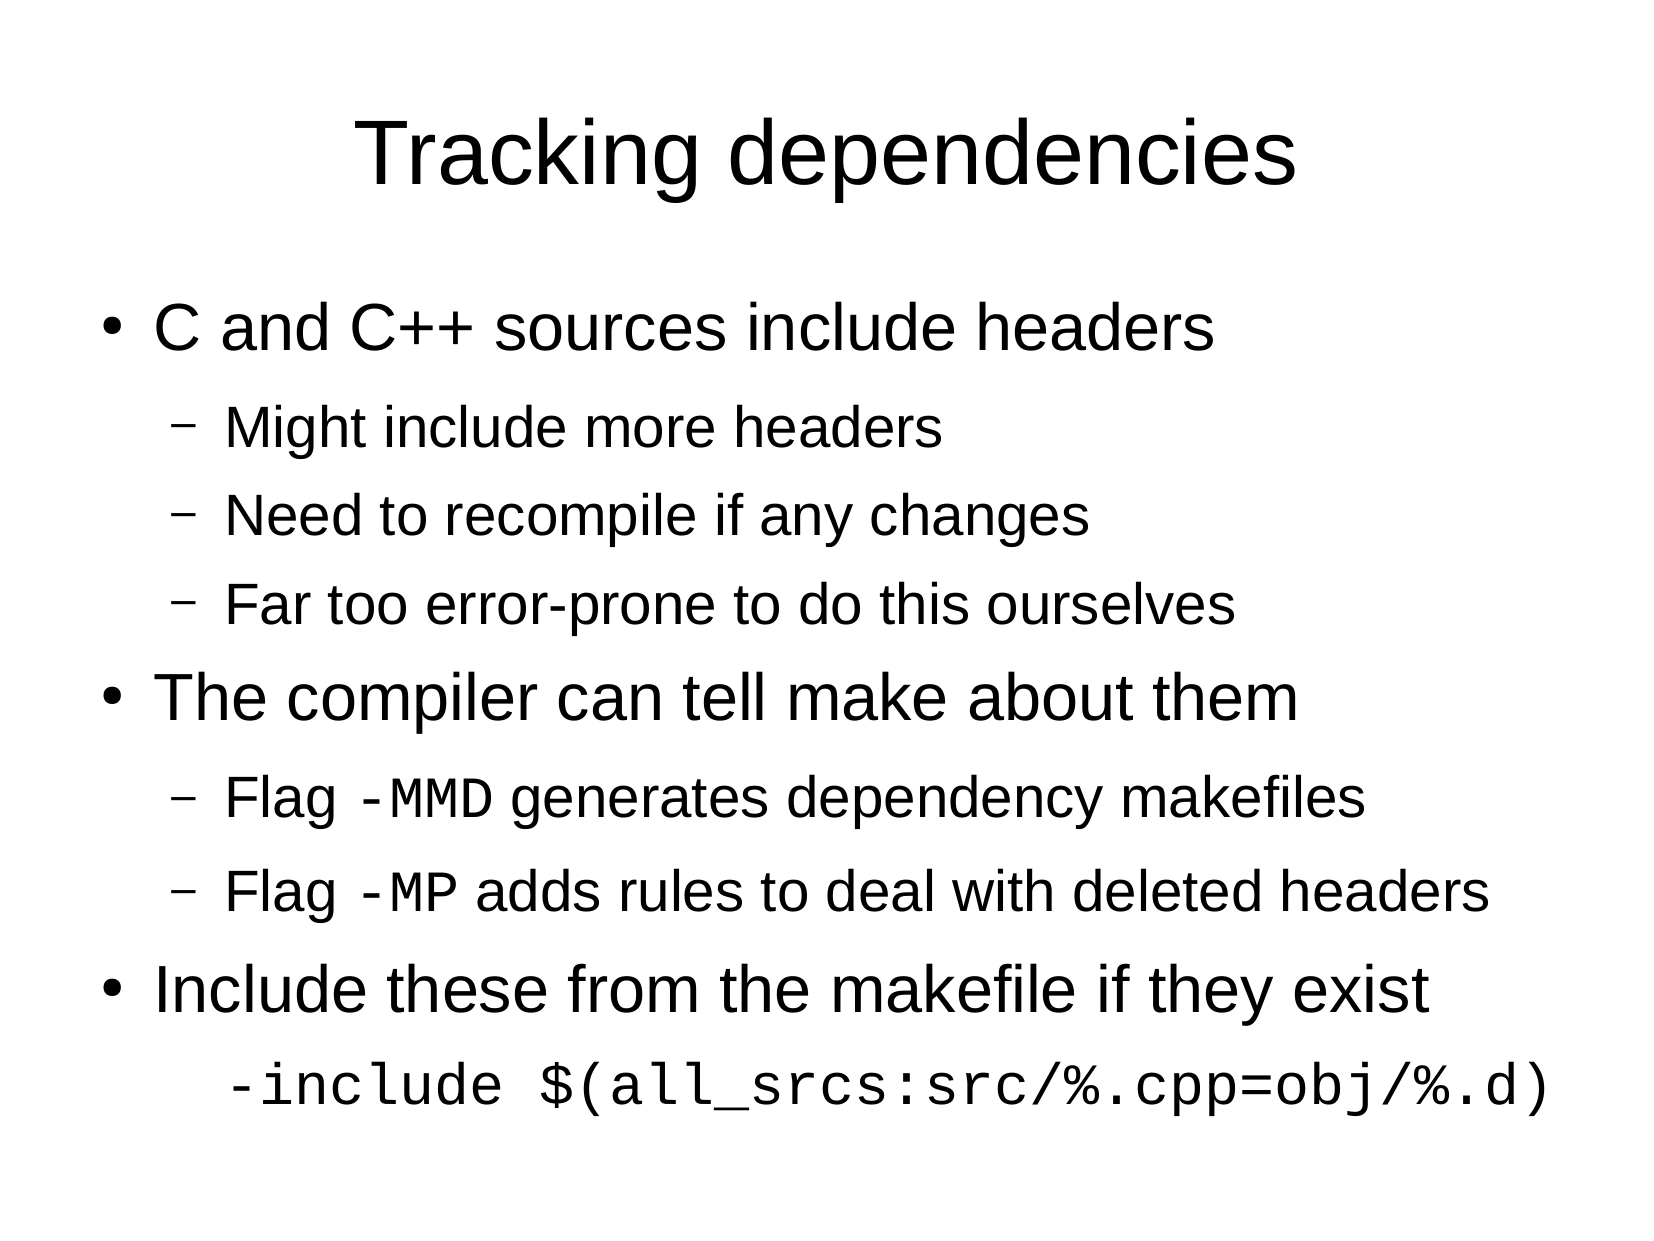

# Tracking dependencies
C and C++ sources include headers
Might include more headers
Need to recompile if any changes
Far too error-prone to do this ourselves
The compiler can tell make about them
Flag -MMD generates dependency makefiles
Flag -MP adds rules to deal with deleted headers
Include these from the makefile if they exist
-include $(all_srcs:src/%.cpp=obj/%.d)